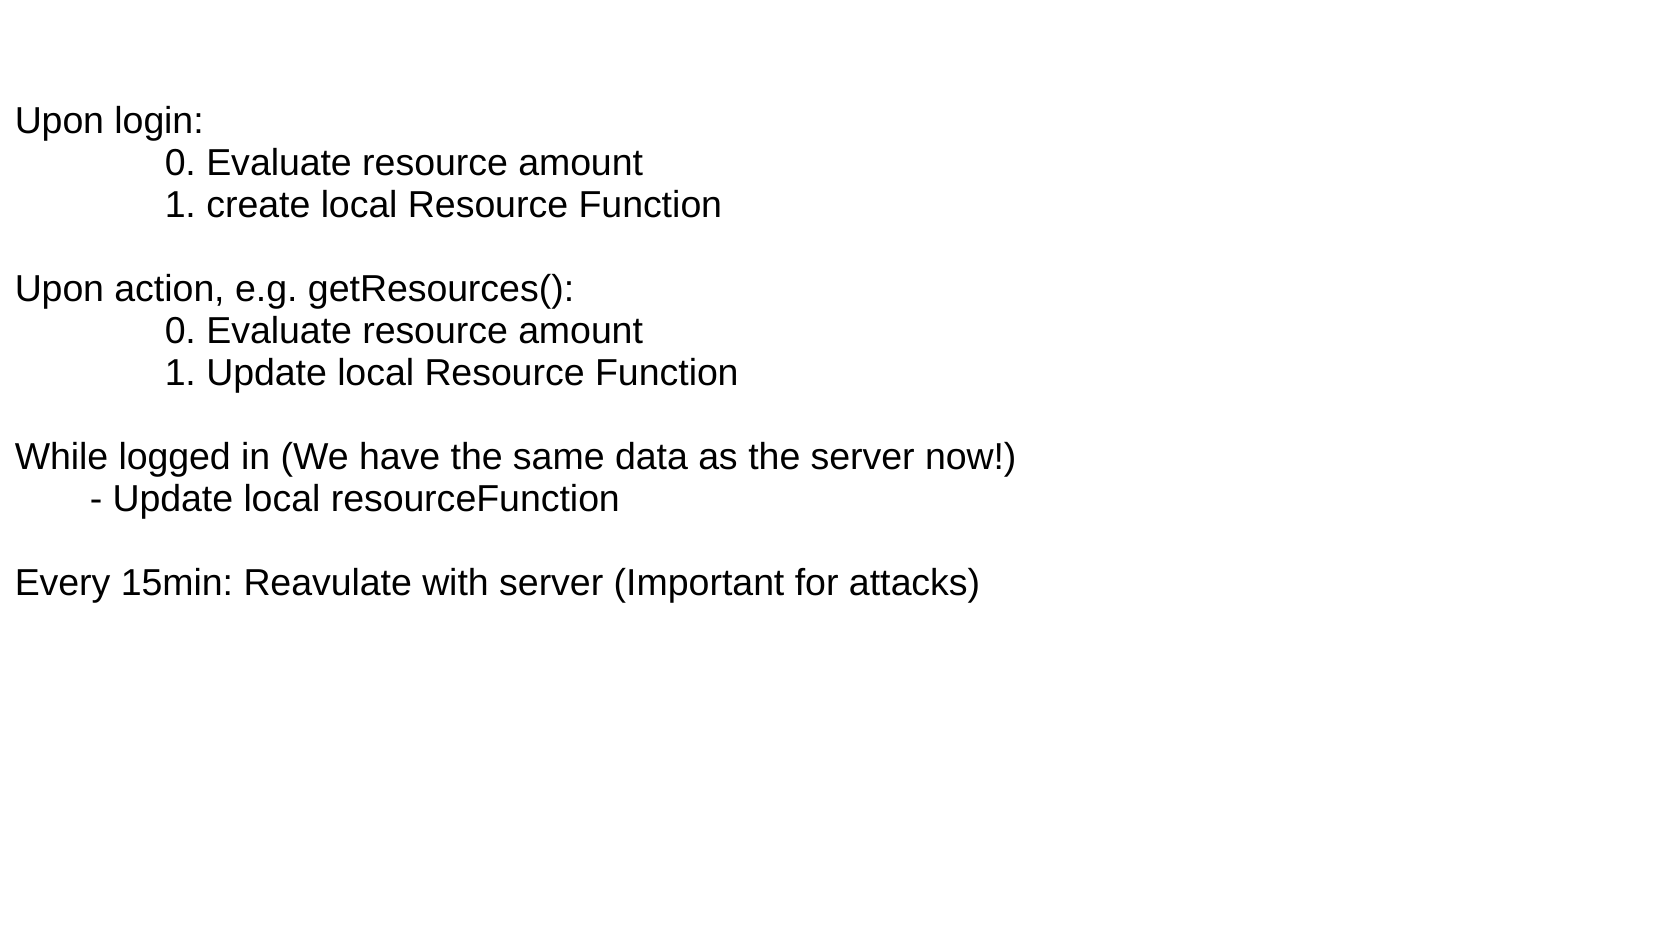

Upon login:
		0. Evaluate resource amount
		1. create local Resource Function
Upon action, e.g. getResources():
		0. Evaluate resource amount
		1. Update local Resource Function
While logged in (We have the same data as the server now!)
	- Update local resourceFunction
Every 15min: Reavulate with server (Important for attacks)